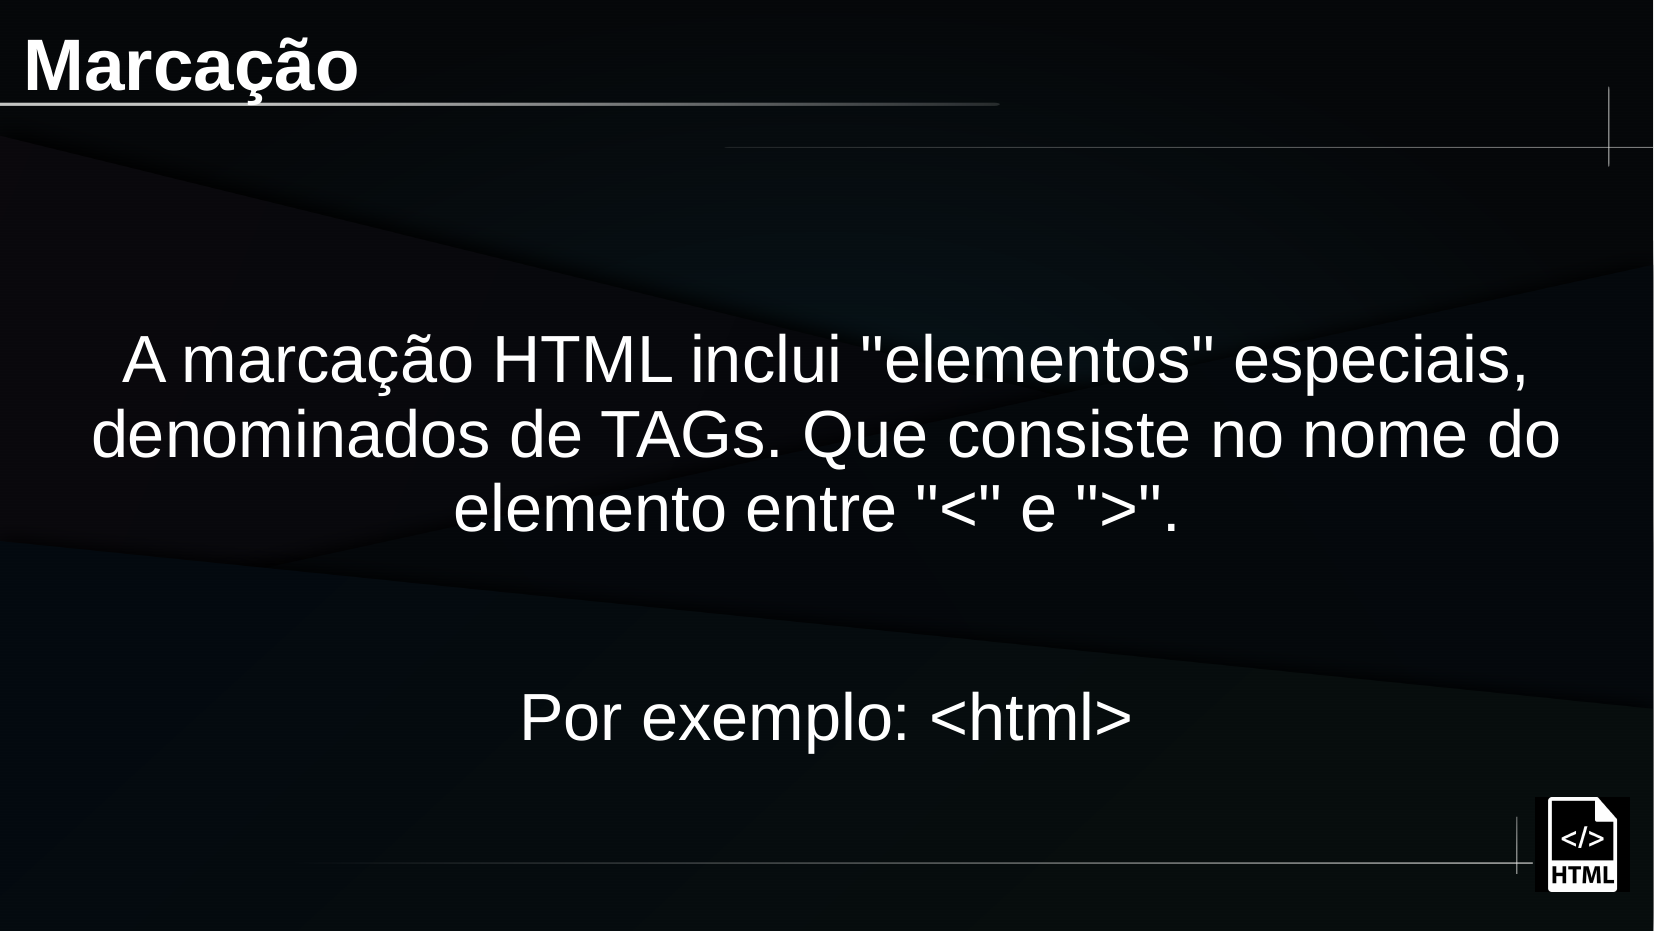

# Marcação
A marcação HTML inclui "elementos" especiais, denominados de TAGs. Que consiste no nome do elemento entre "<" e ">".
Por exemplo: <html>